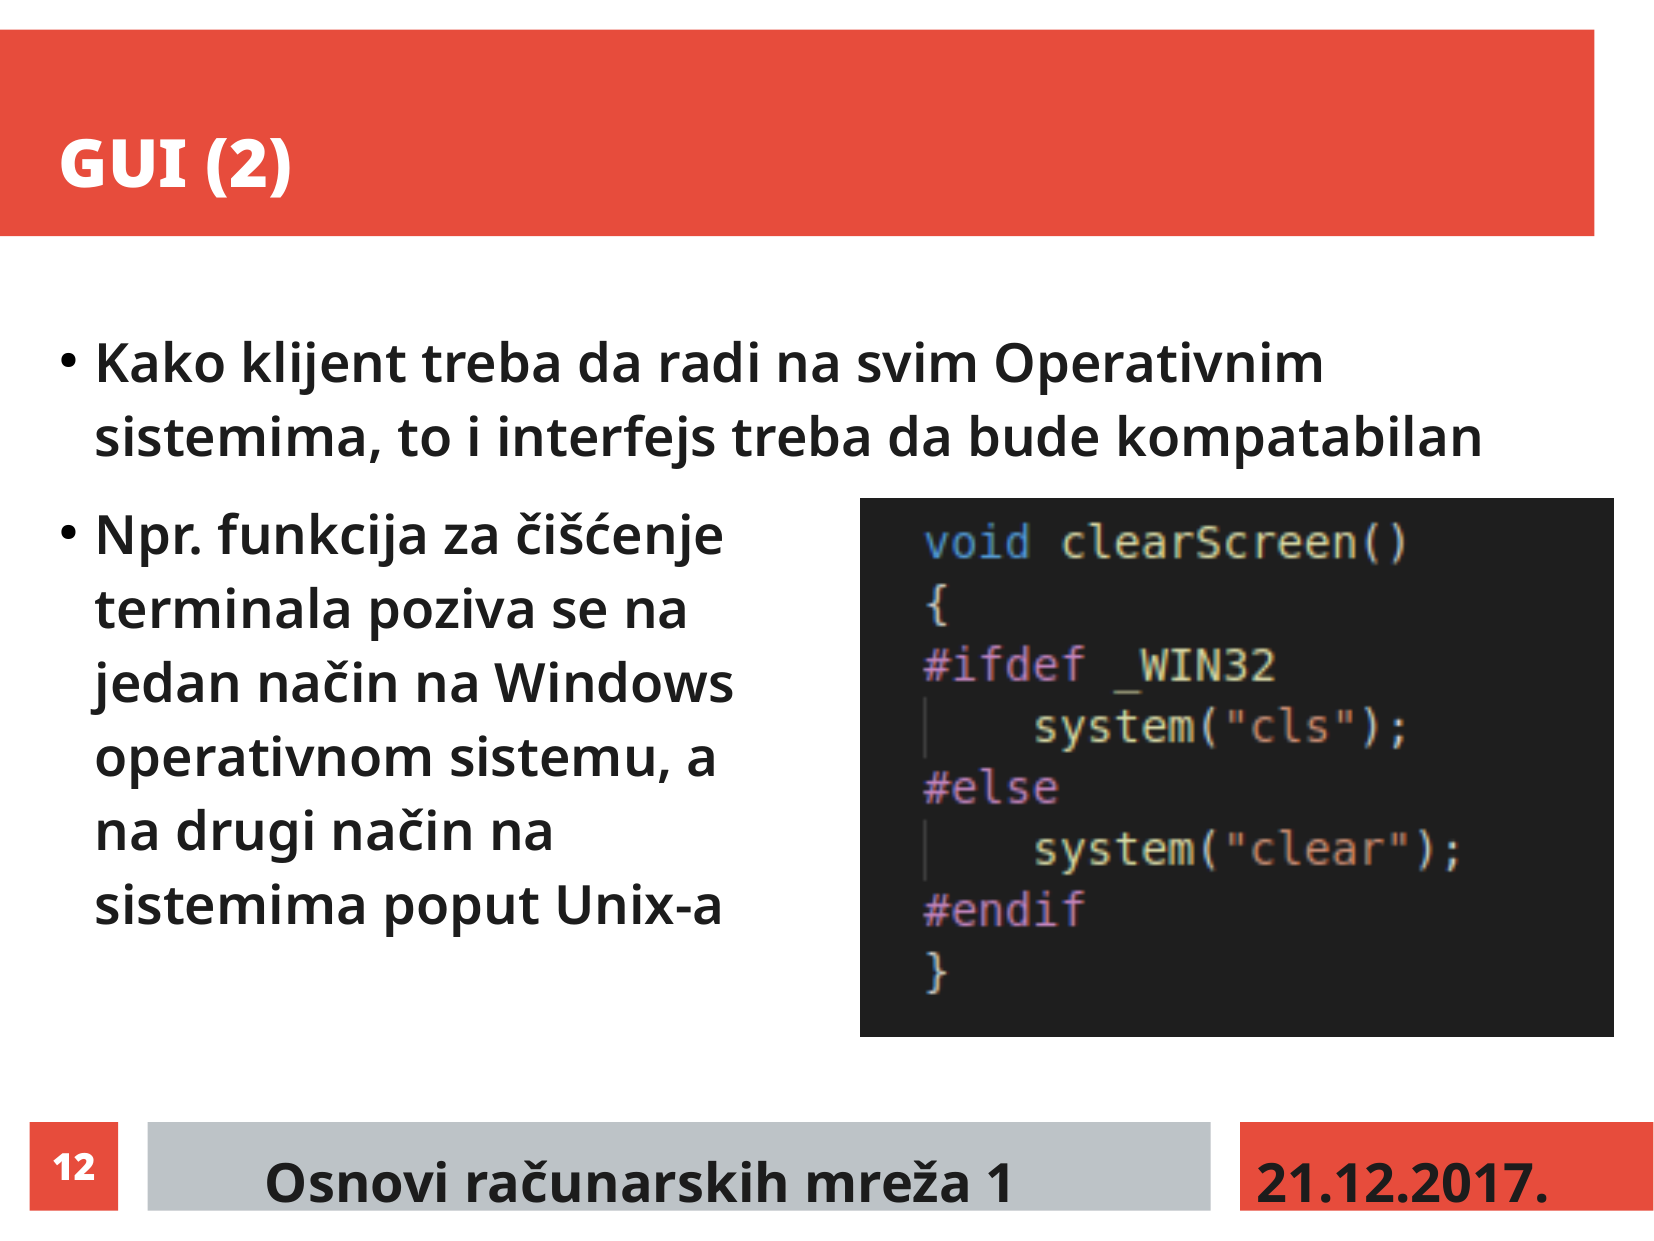

# GUI (2)
Kako klijent treba da radi na svim Operativnim sistemima, to i interfejs treba da bude kompatabilan
Npr. funkcija za čišćenje
terminala poziva se na
jedan način na Windows
operativnom sistemu, a
na drugi način na
sistemima poput Unix-a
12
Osnovi računarskih mreža 1
21.12.2017.